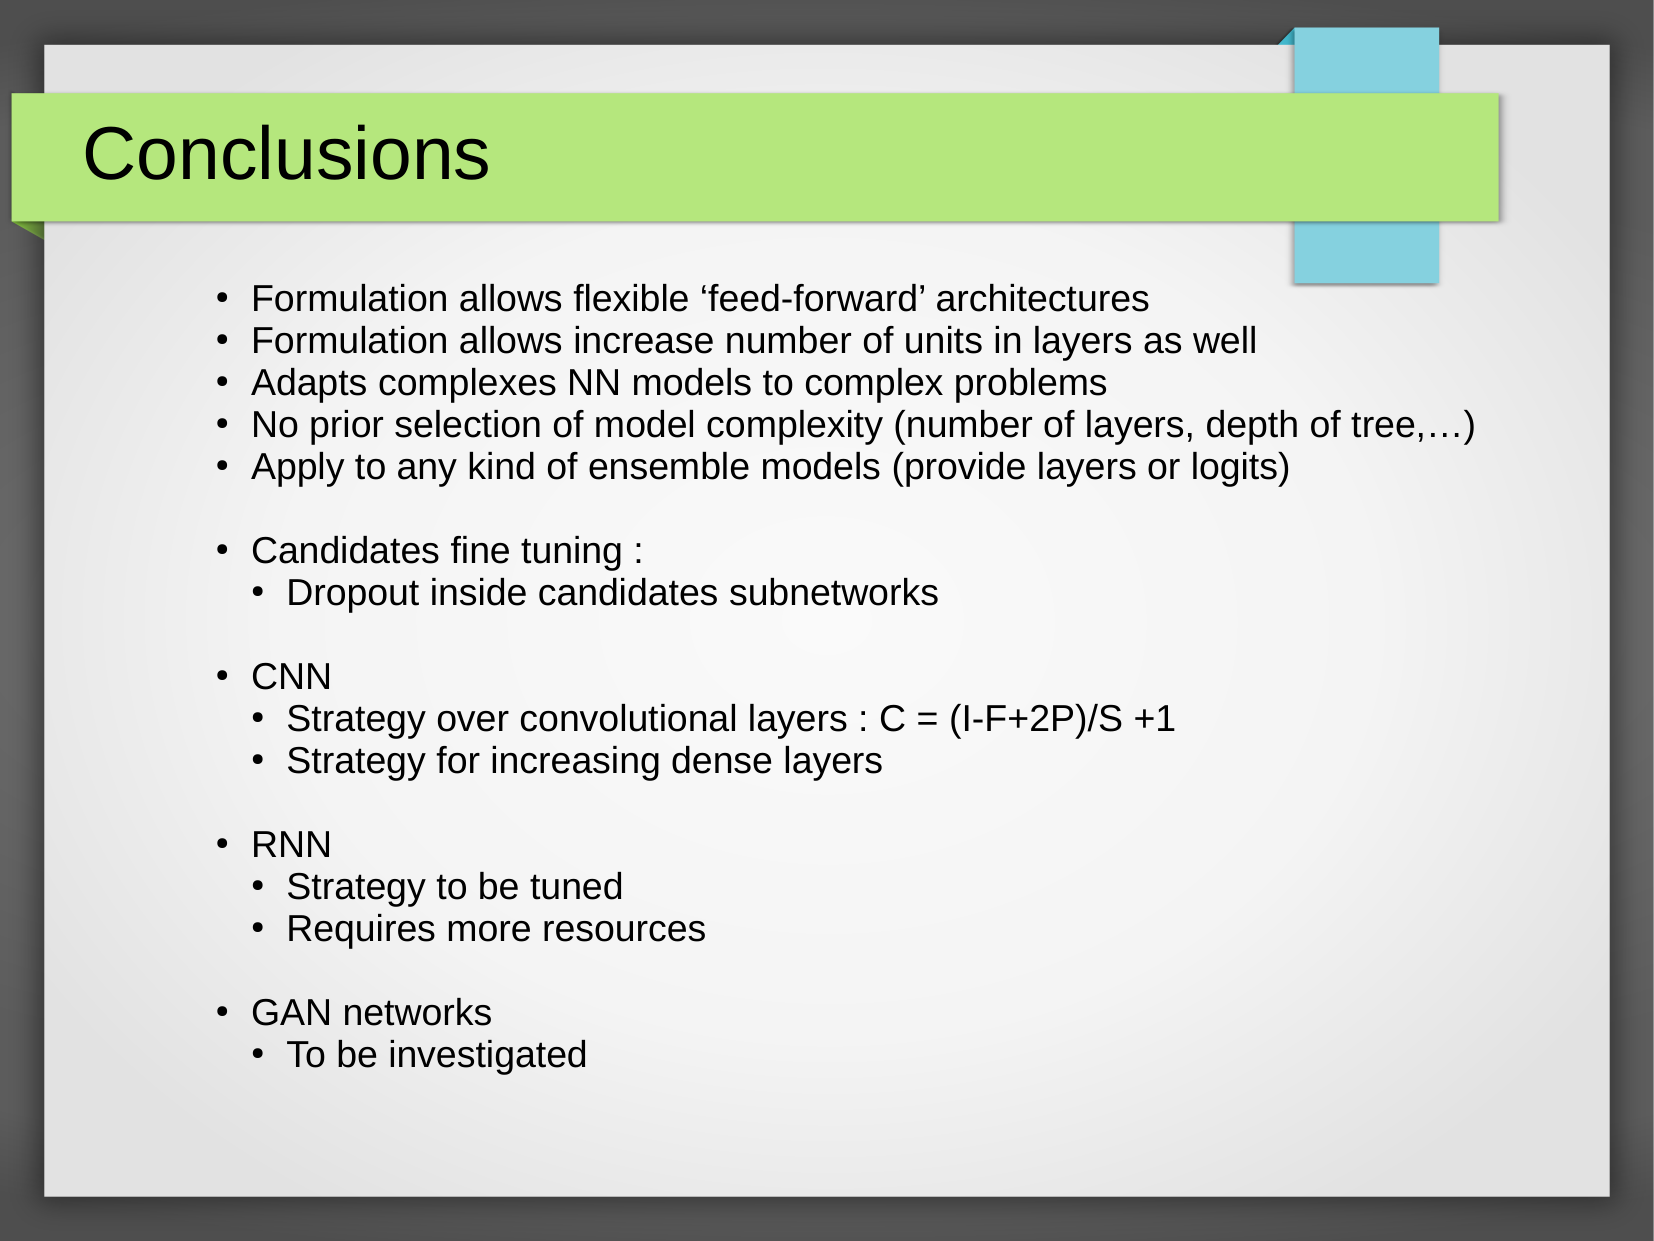

# Conclusions
Formulation allows flexible ‘feed-forward’ architectures
Formulation allows increase number of units in layers as well
Adapts complexes NN models to complex problems
No prior selection of model complexity (number of layers, depth of tree,…)
Apply to any kind of ensemble models (provide layers or logits)
Candidates fine tuning :
Dropout inside candidates subnetworks
CNN
Strategy over convolutional layers : C = (I-F+2P)/S +1
Strategy for increasing dense layers
RNN
Strategy to be tuned
Requires more resources
GAN networks
To be investigated